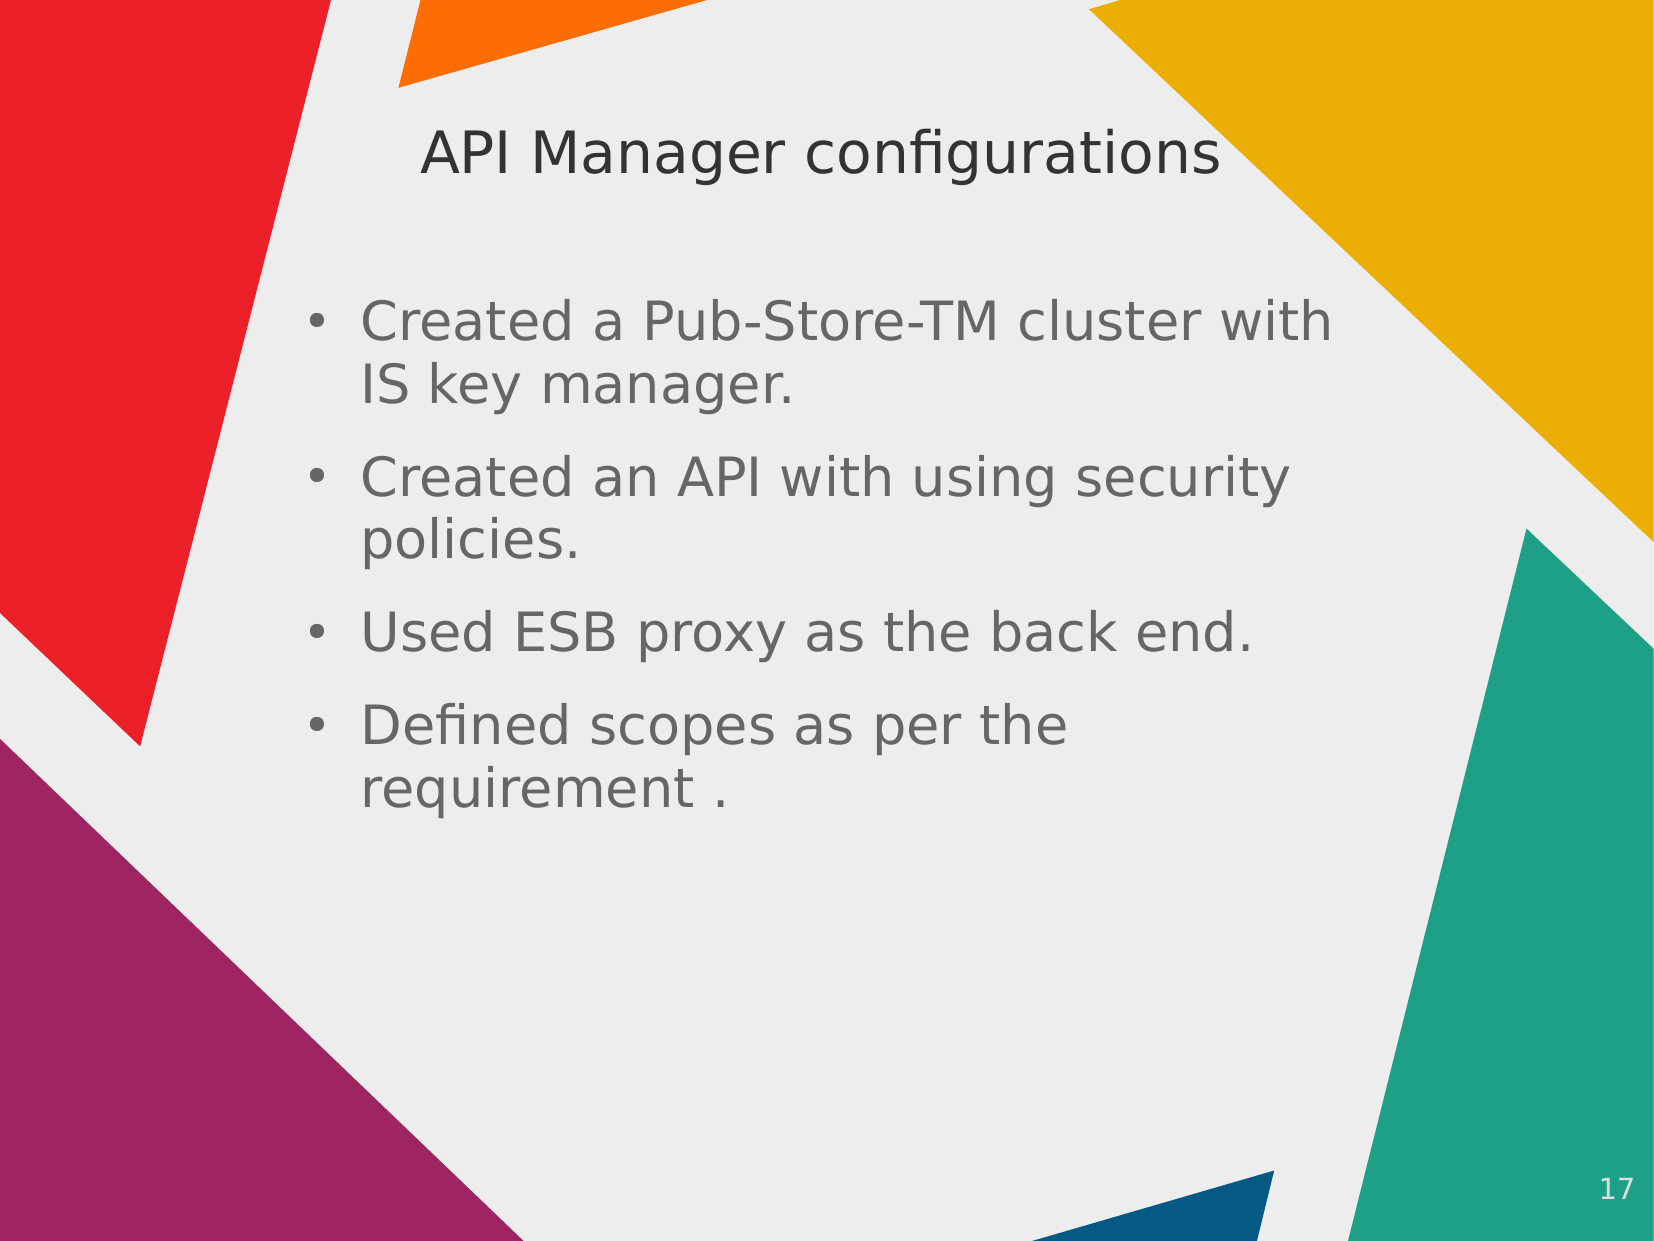

# API Manager configurations
Created a Pub-Store-TM cluster with IS key manager.
Created an API with using security policies.
Used ESB proxy as the back end.
Defined scopes as per the requirement .
17